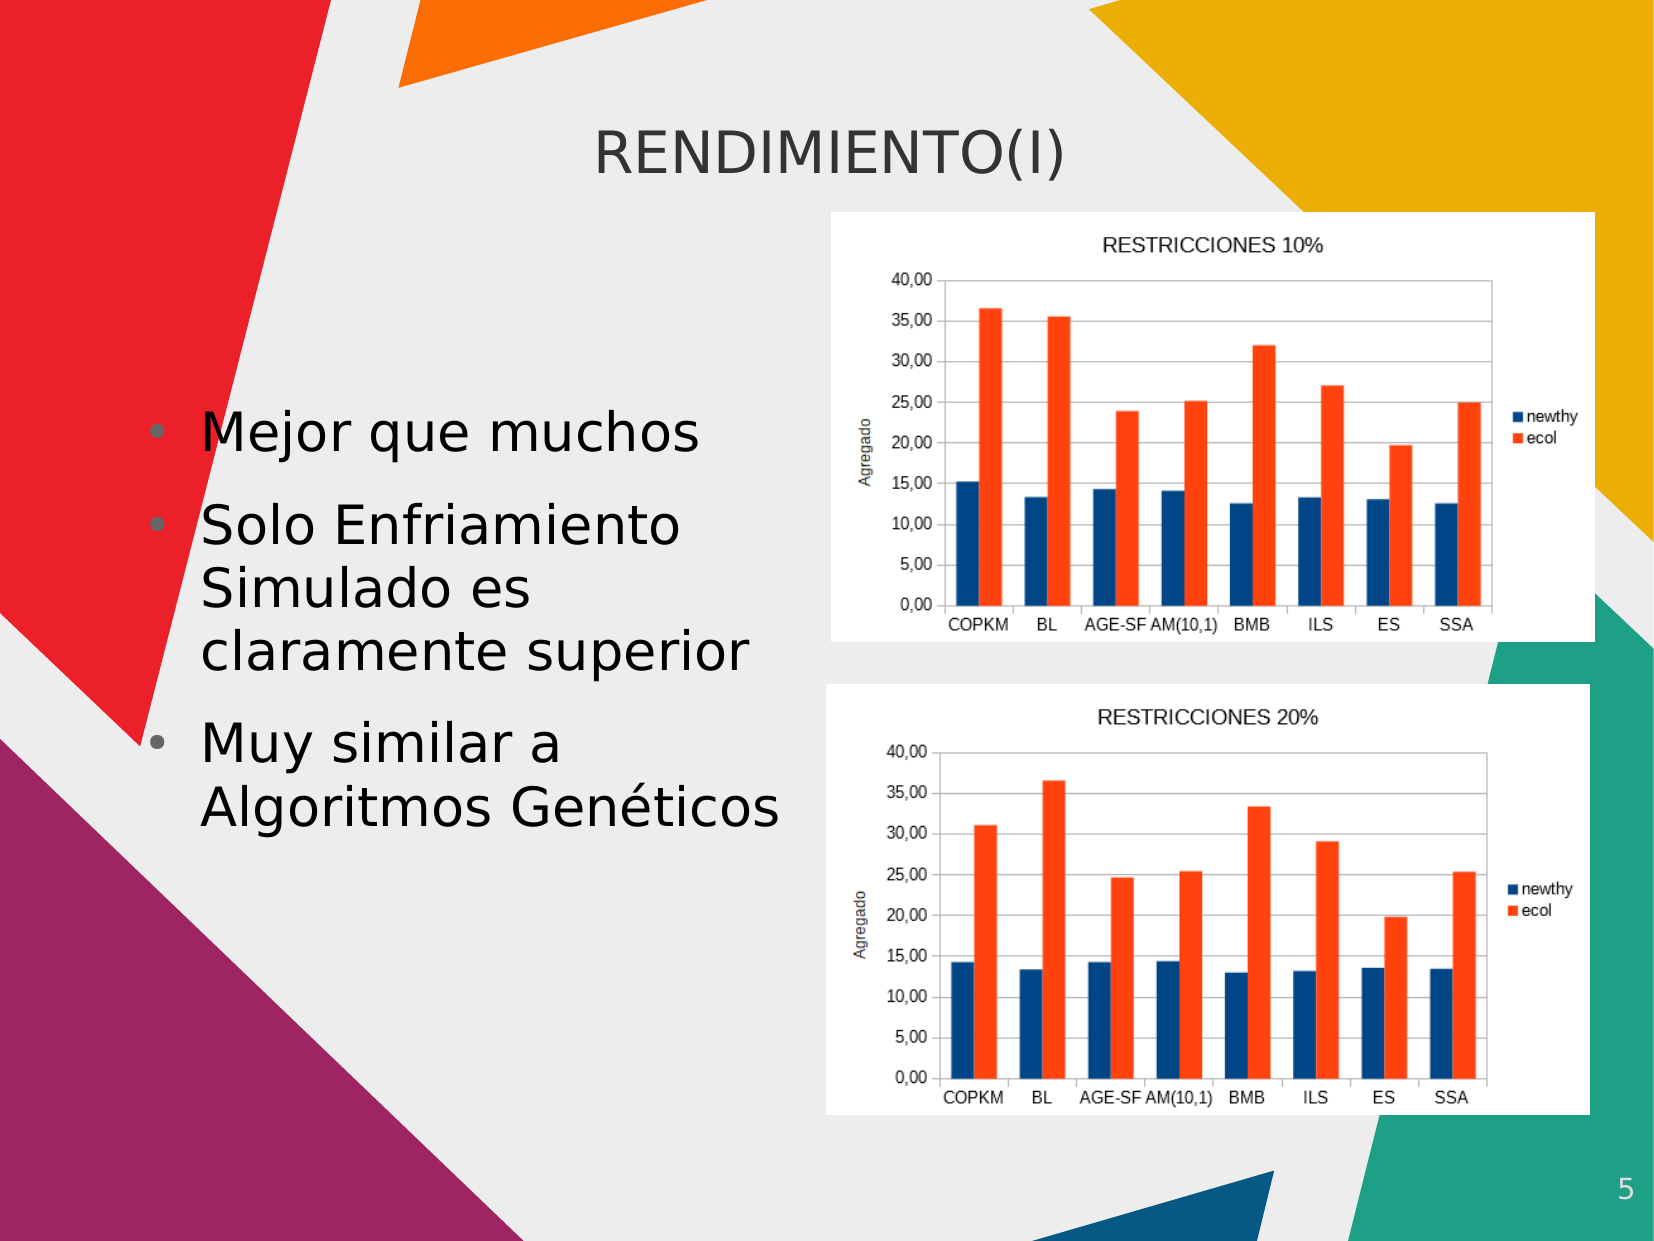

# RENDIMIENTO(I)
Mejor que muchos
Solo Enfriamiento Simulado es claramente superior
Muy similar a Algoritmos Genéticos
5